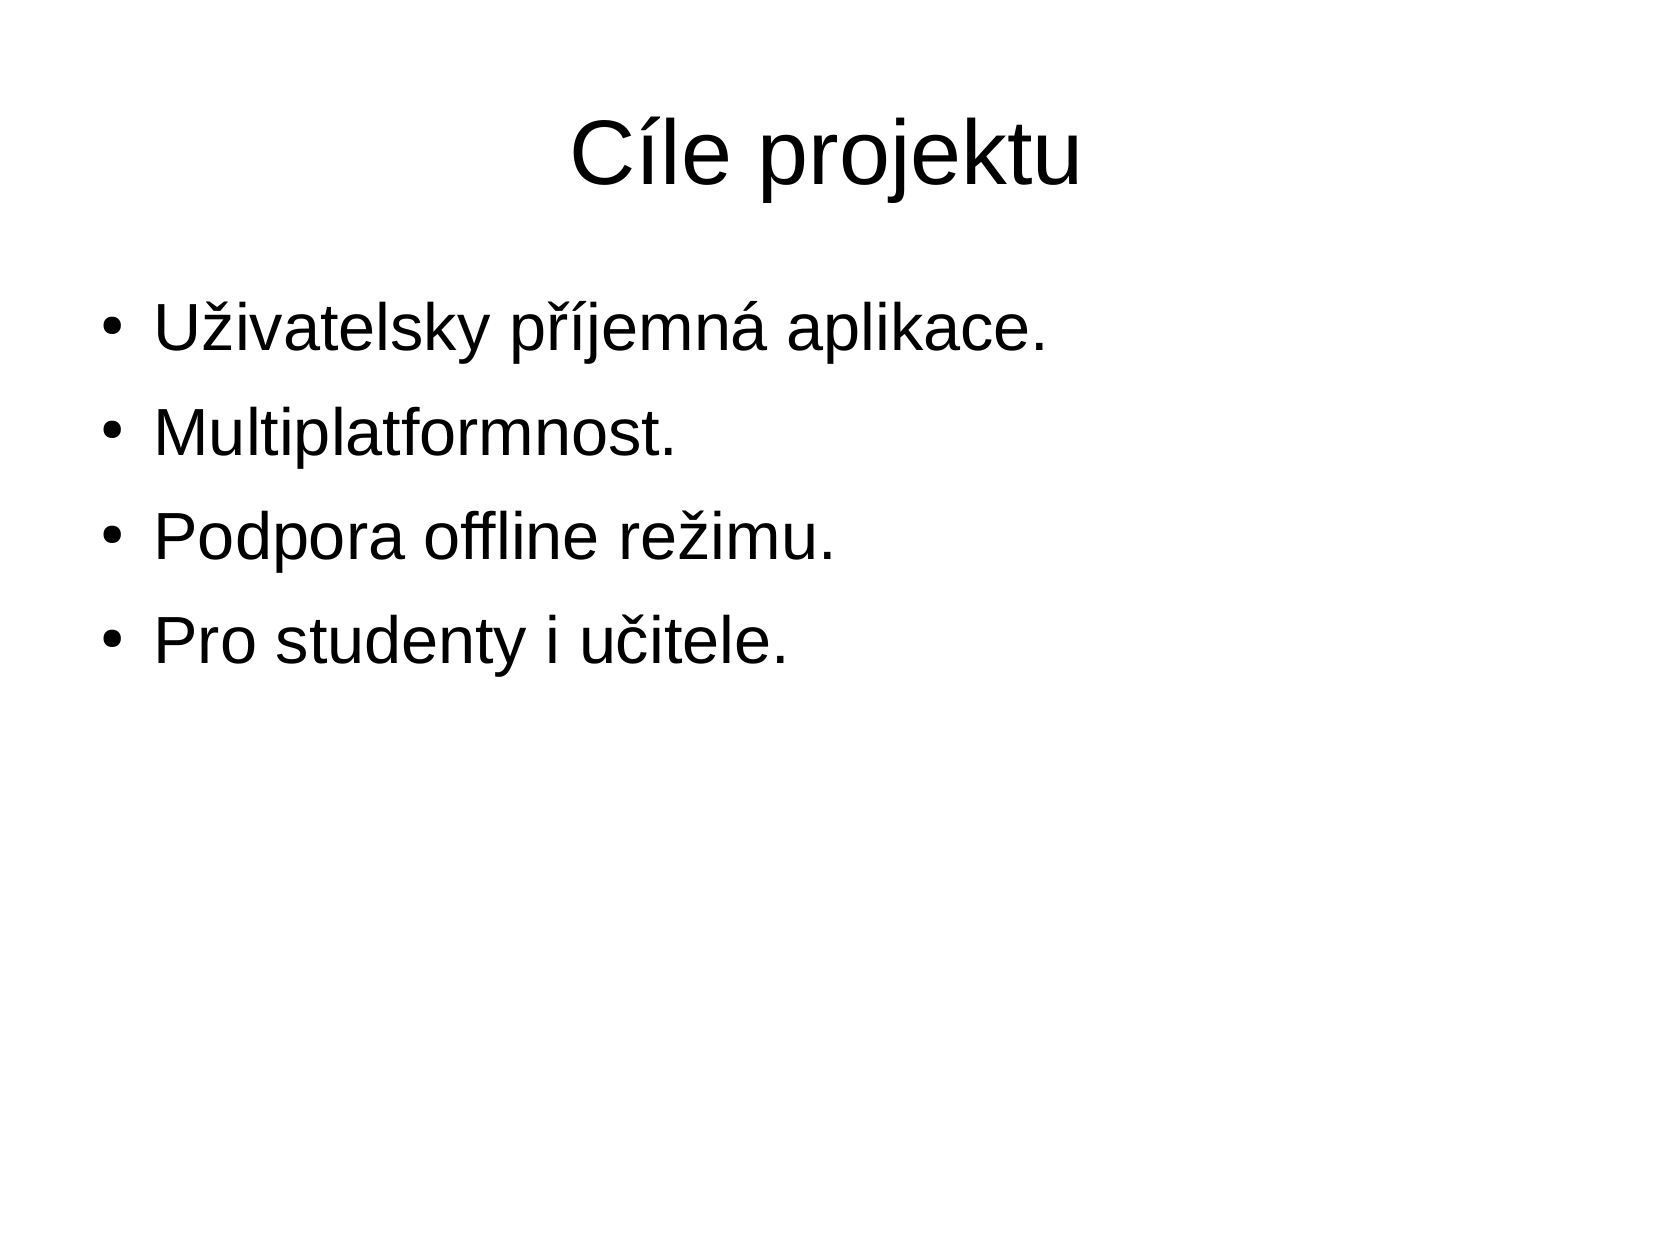

# Cíle projektu
Uživatelsky příjemná aplikace.
Multiplatformnost.
Podpora offline režimu.
Pro studenty i učitele.